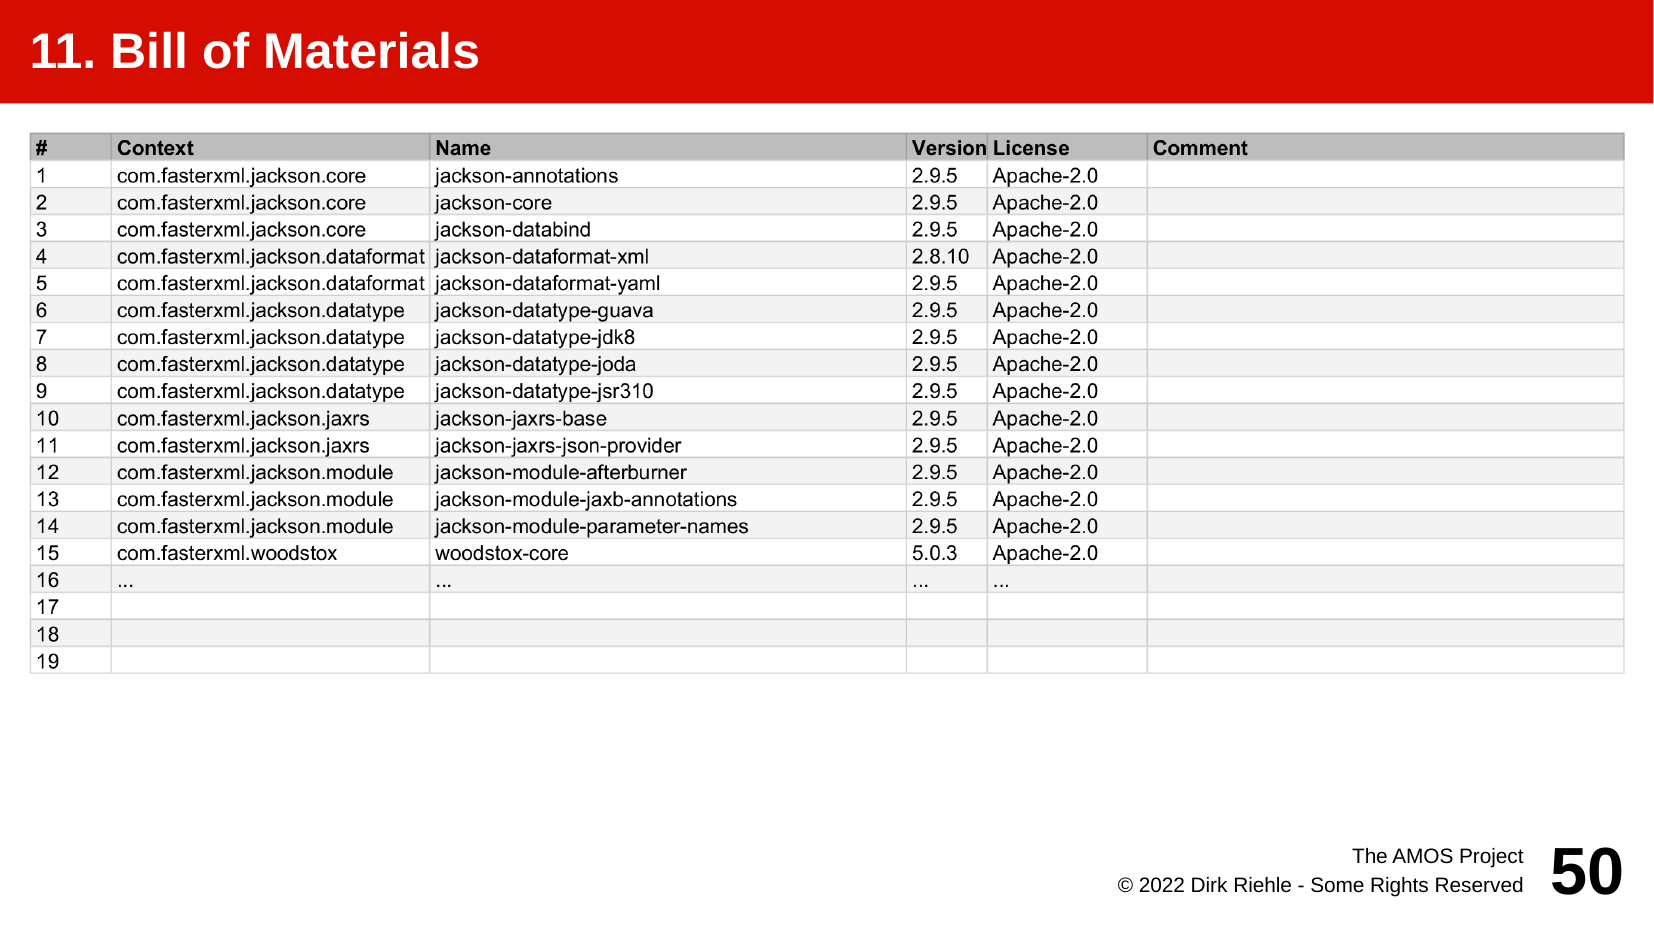

# 11. Bill of Materials
The AMOS Project
50
© 2022 Dirk Riehle - Some Rights Reserved